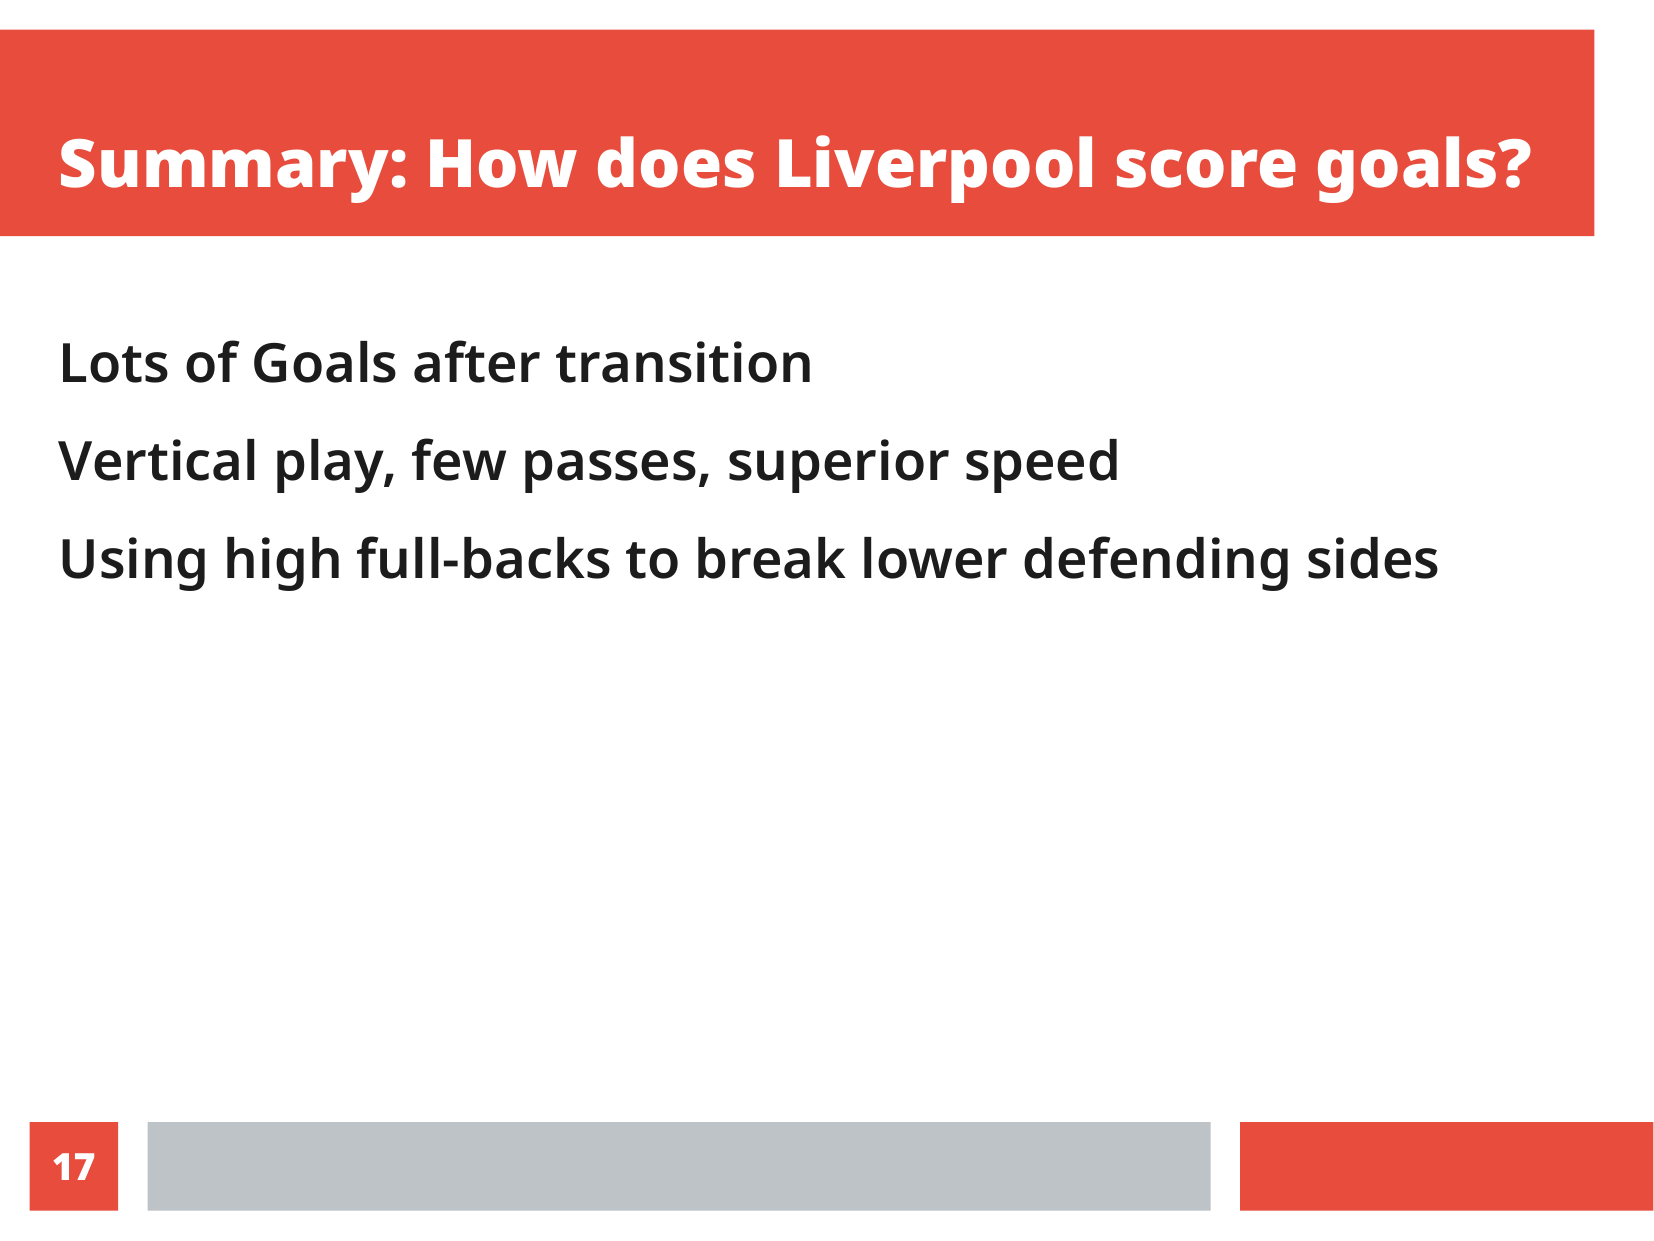

# Summary: How does Liverpool score goals?
Lots of Goals after transition
Vertical play, few passes, superior speed
Using high full-backs to break lower defending sides
17